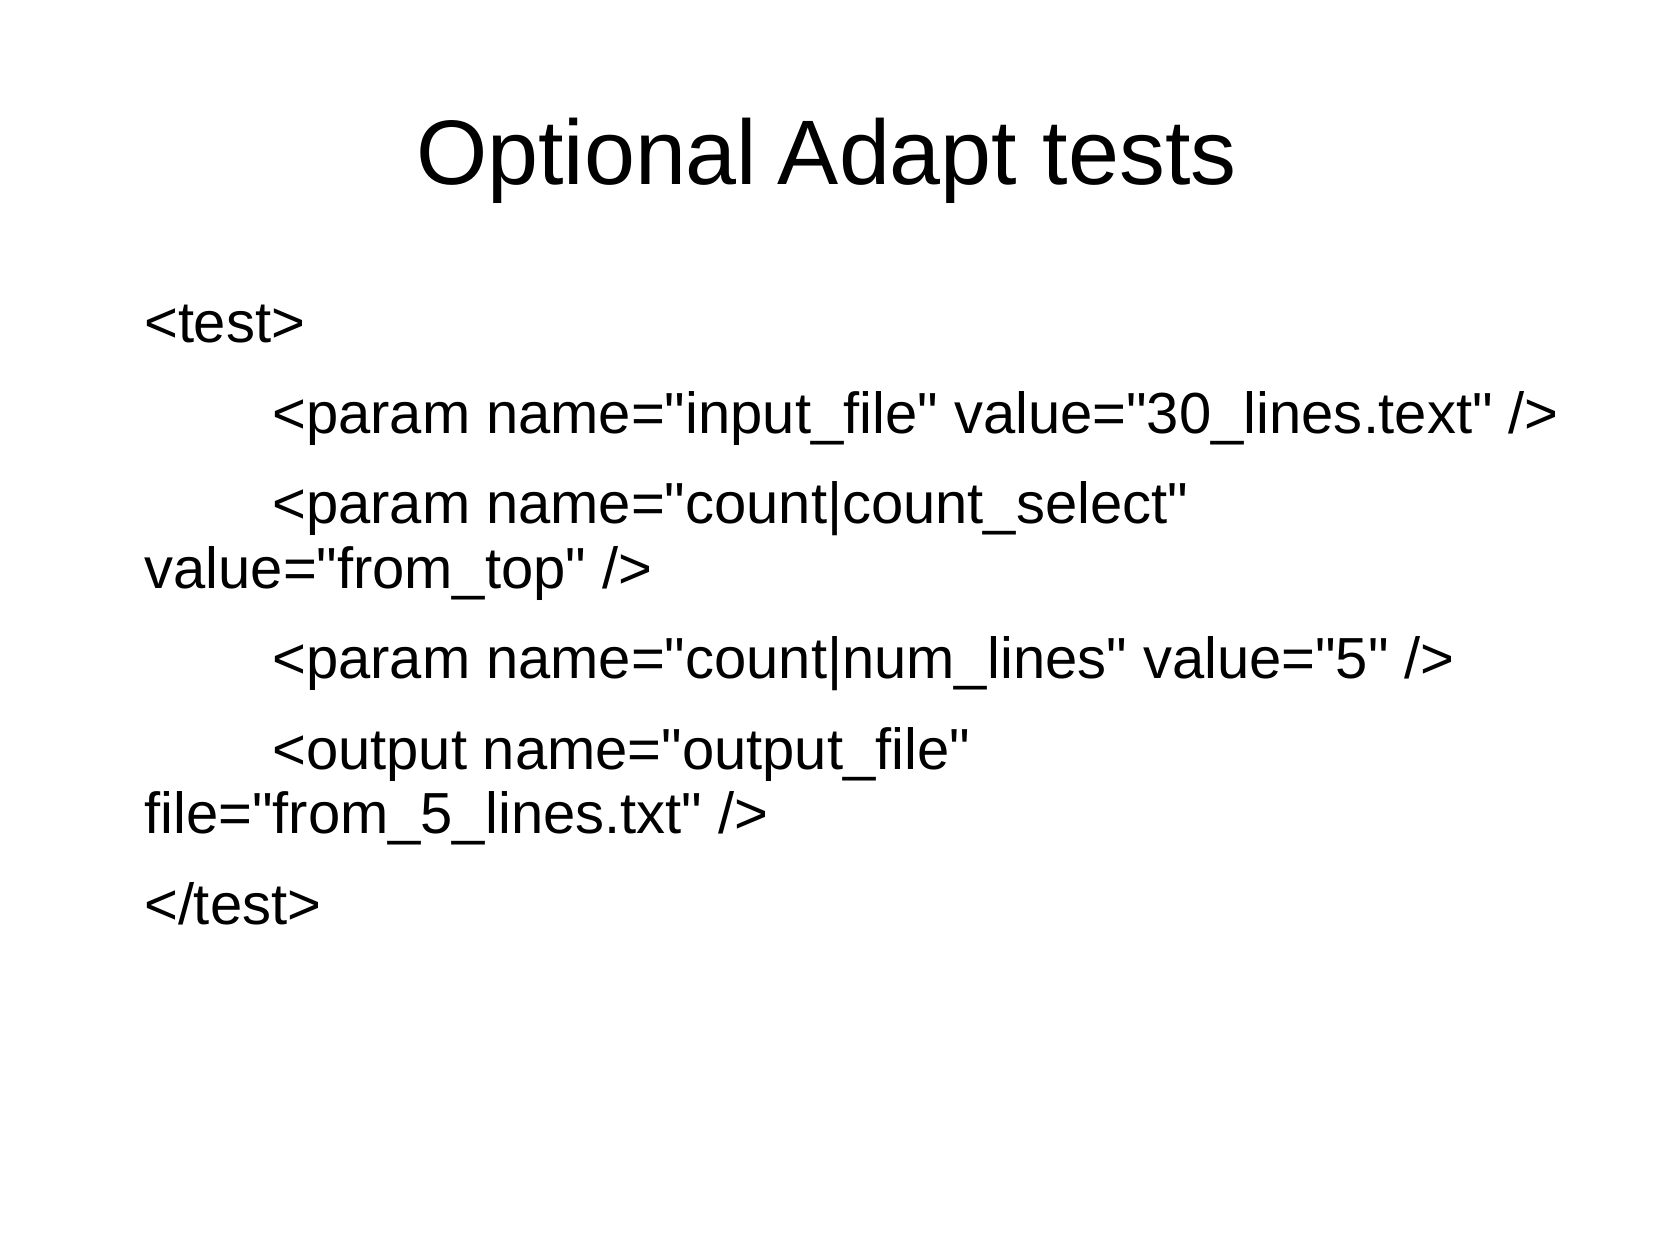

# Optional Adapt tests
<test>
 <param name="input_file" value="30_lines.text" />
 <param name="count|count_select" value="from_top" />
 <param name="count|num_lines" value="5" />
 <output name="output_file" file="from_5_lines.txt" />
</test>